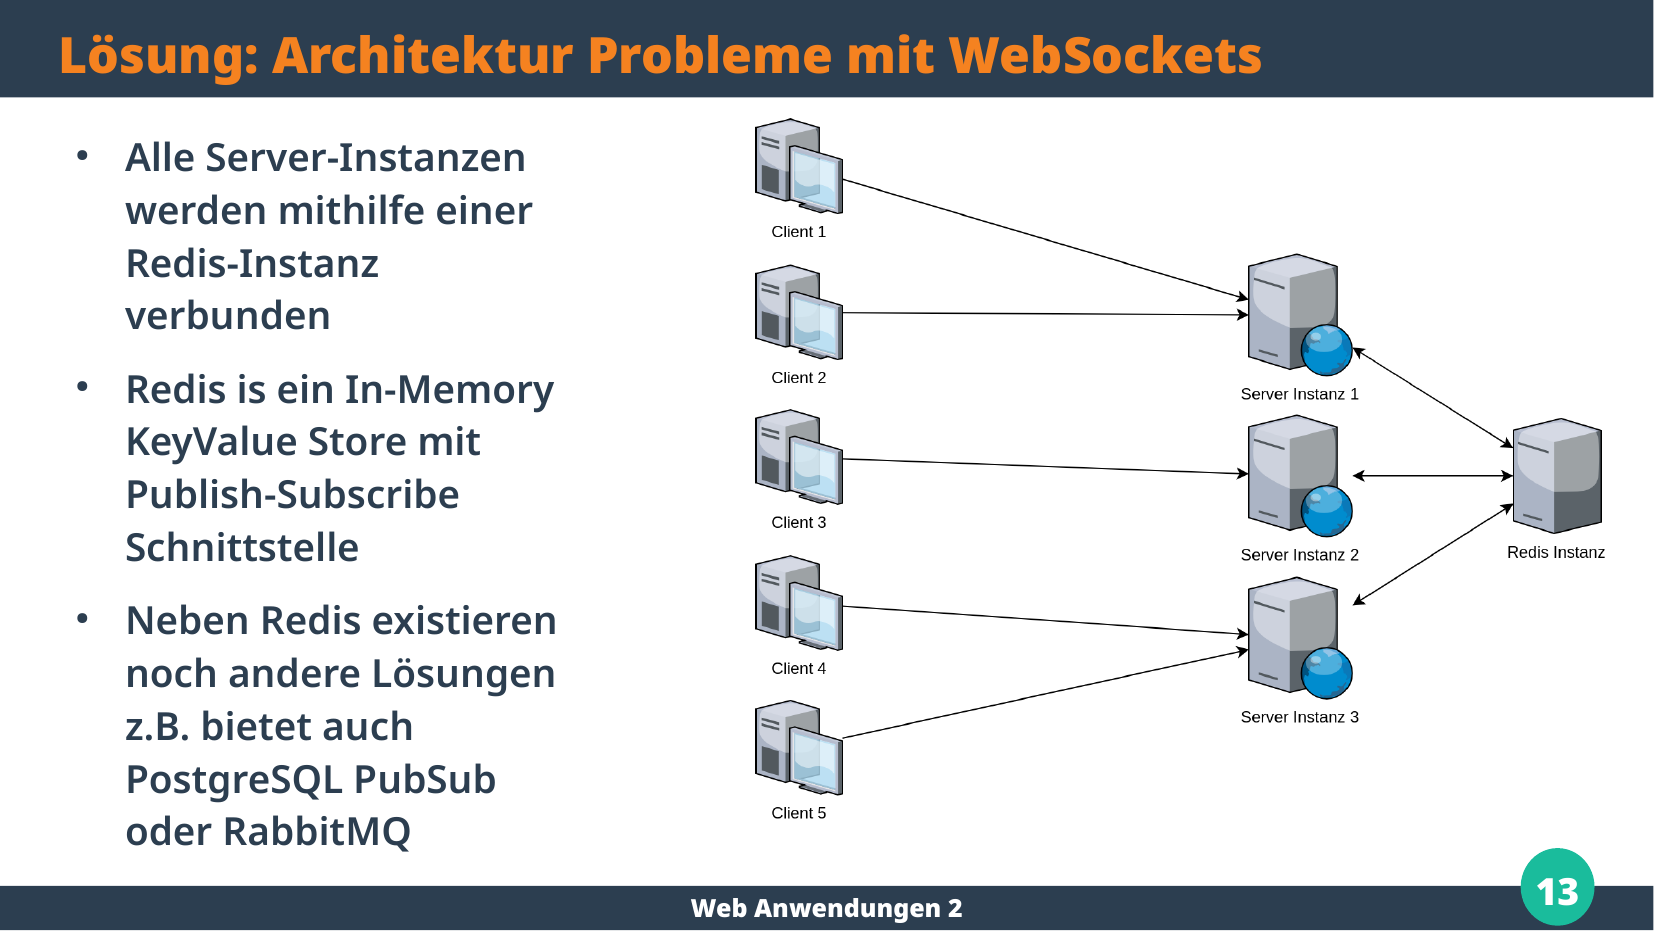

# Lösung: Architektur Probleme mit WebSockets
Alle Server-Instanzen
werden mithilfe einer
Redis-Instanz
verbunden
Redis is ein In-Memory
KeyValue Store mit
Publish-Subscribe
Schnittstelle
Neben Redis existieren
noch andere Lösungen
z.B. bietet auch
PostgreSQL PubSub
oder RabbitMQ
13